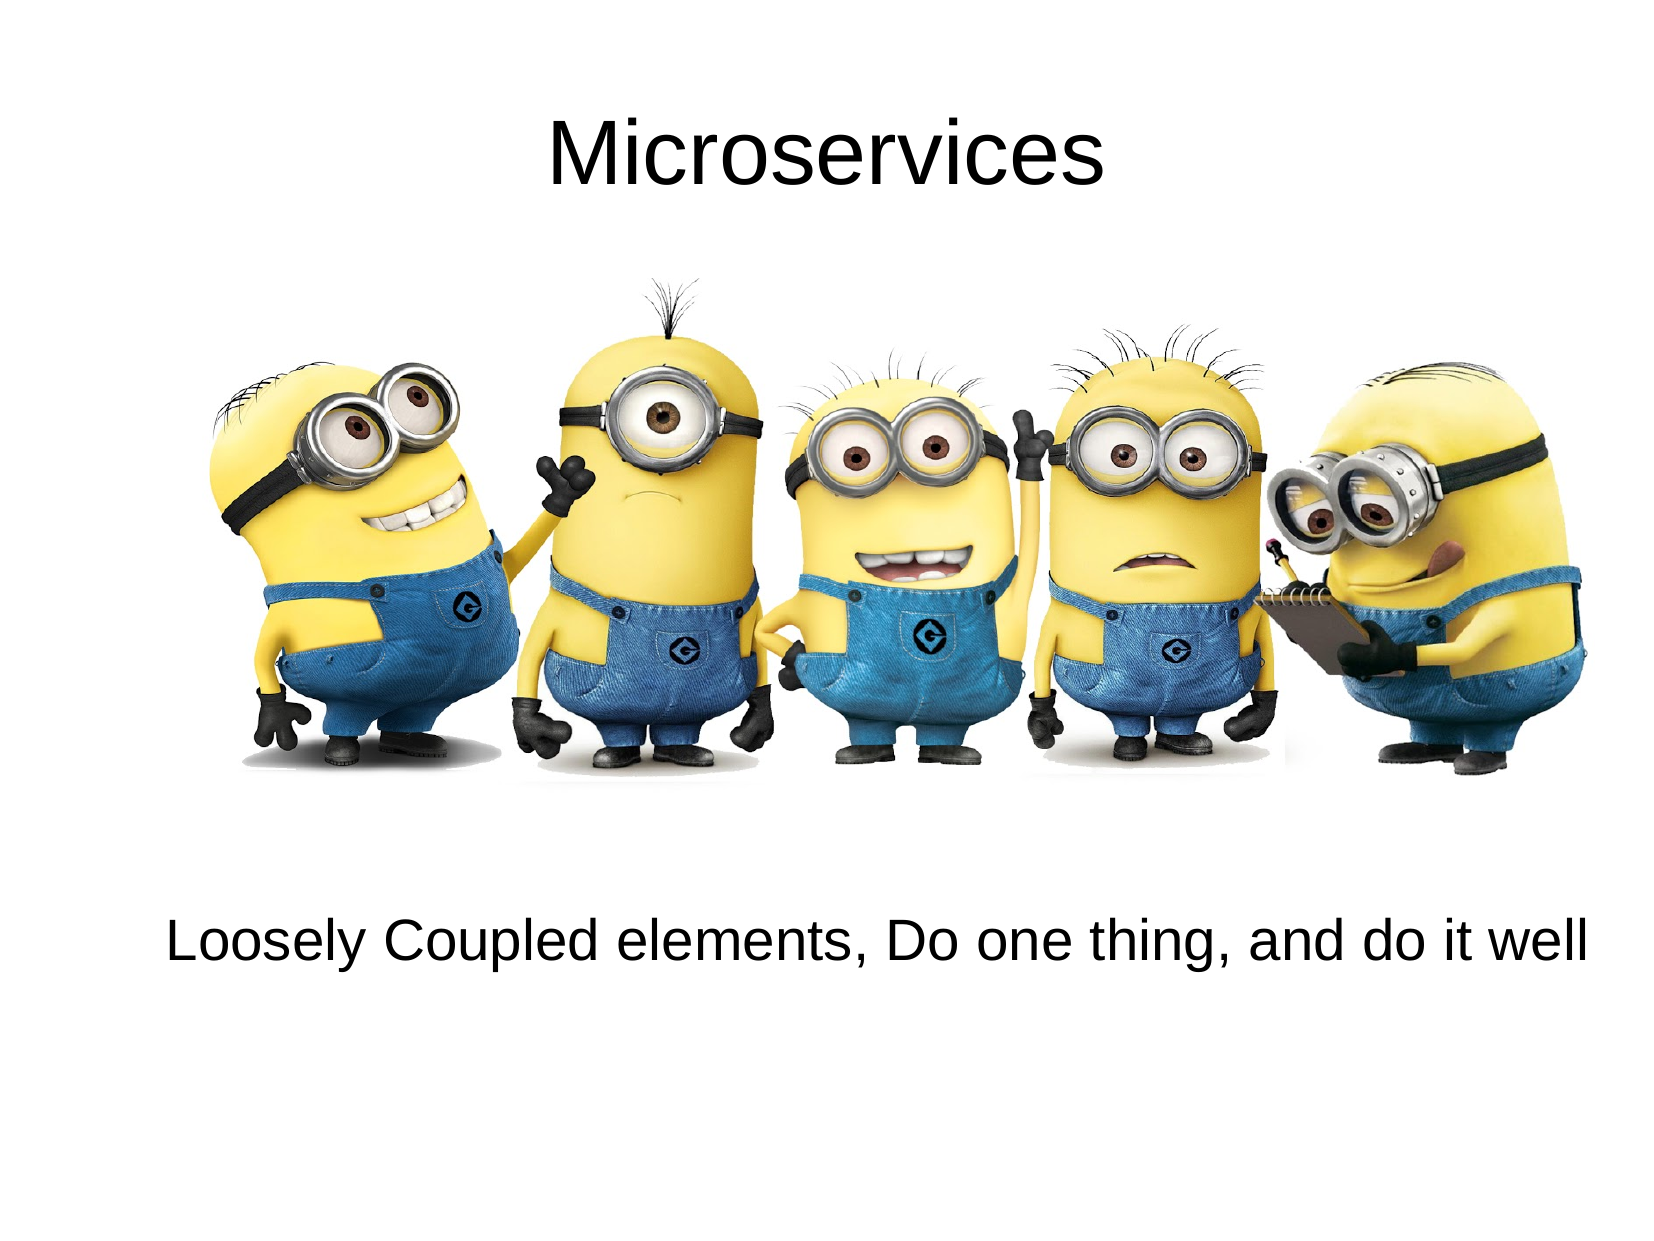

# Microservices
Loosely Coupled elements, Do one thing, and do it well